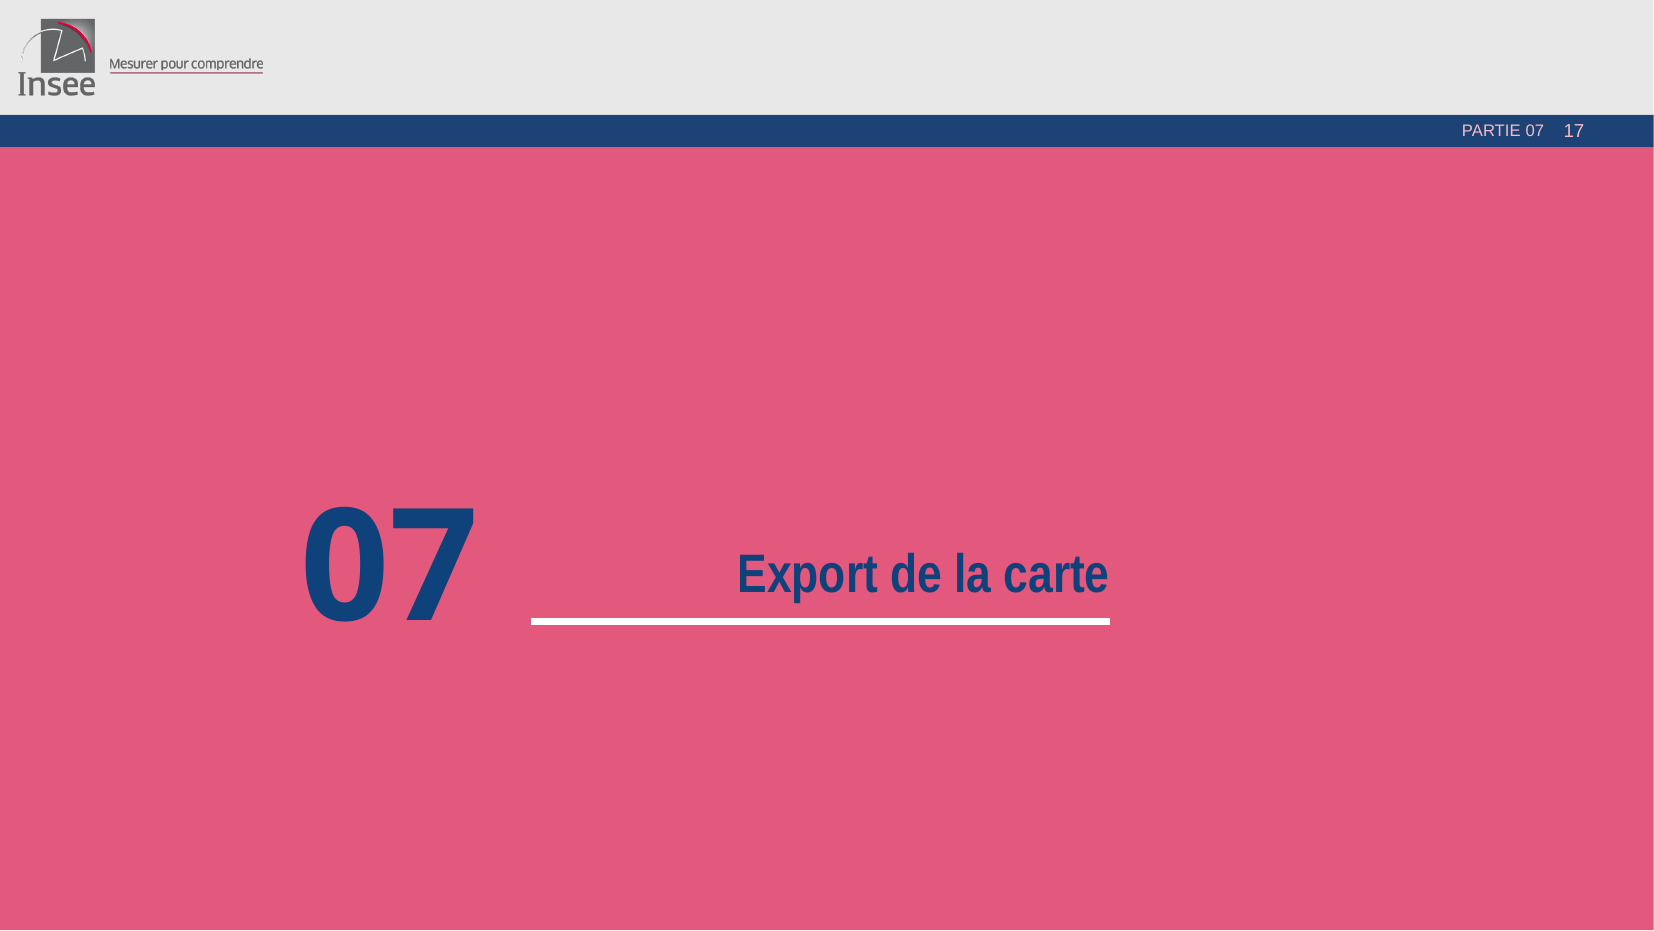

PARTIE 07
17
07
# Export de la carte